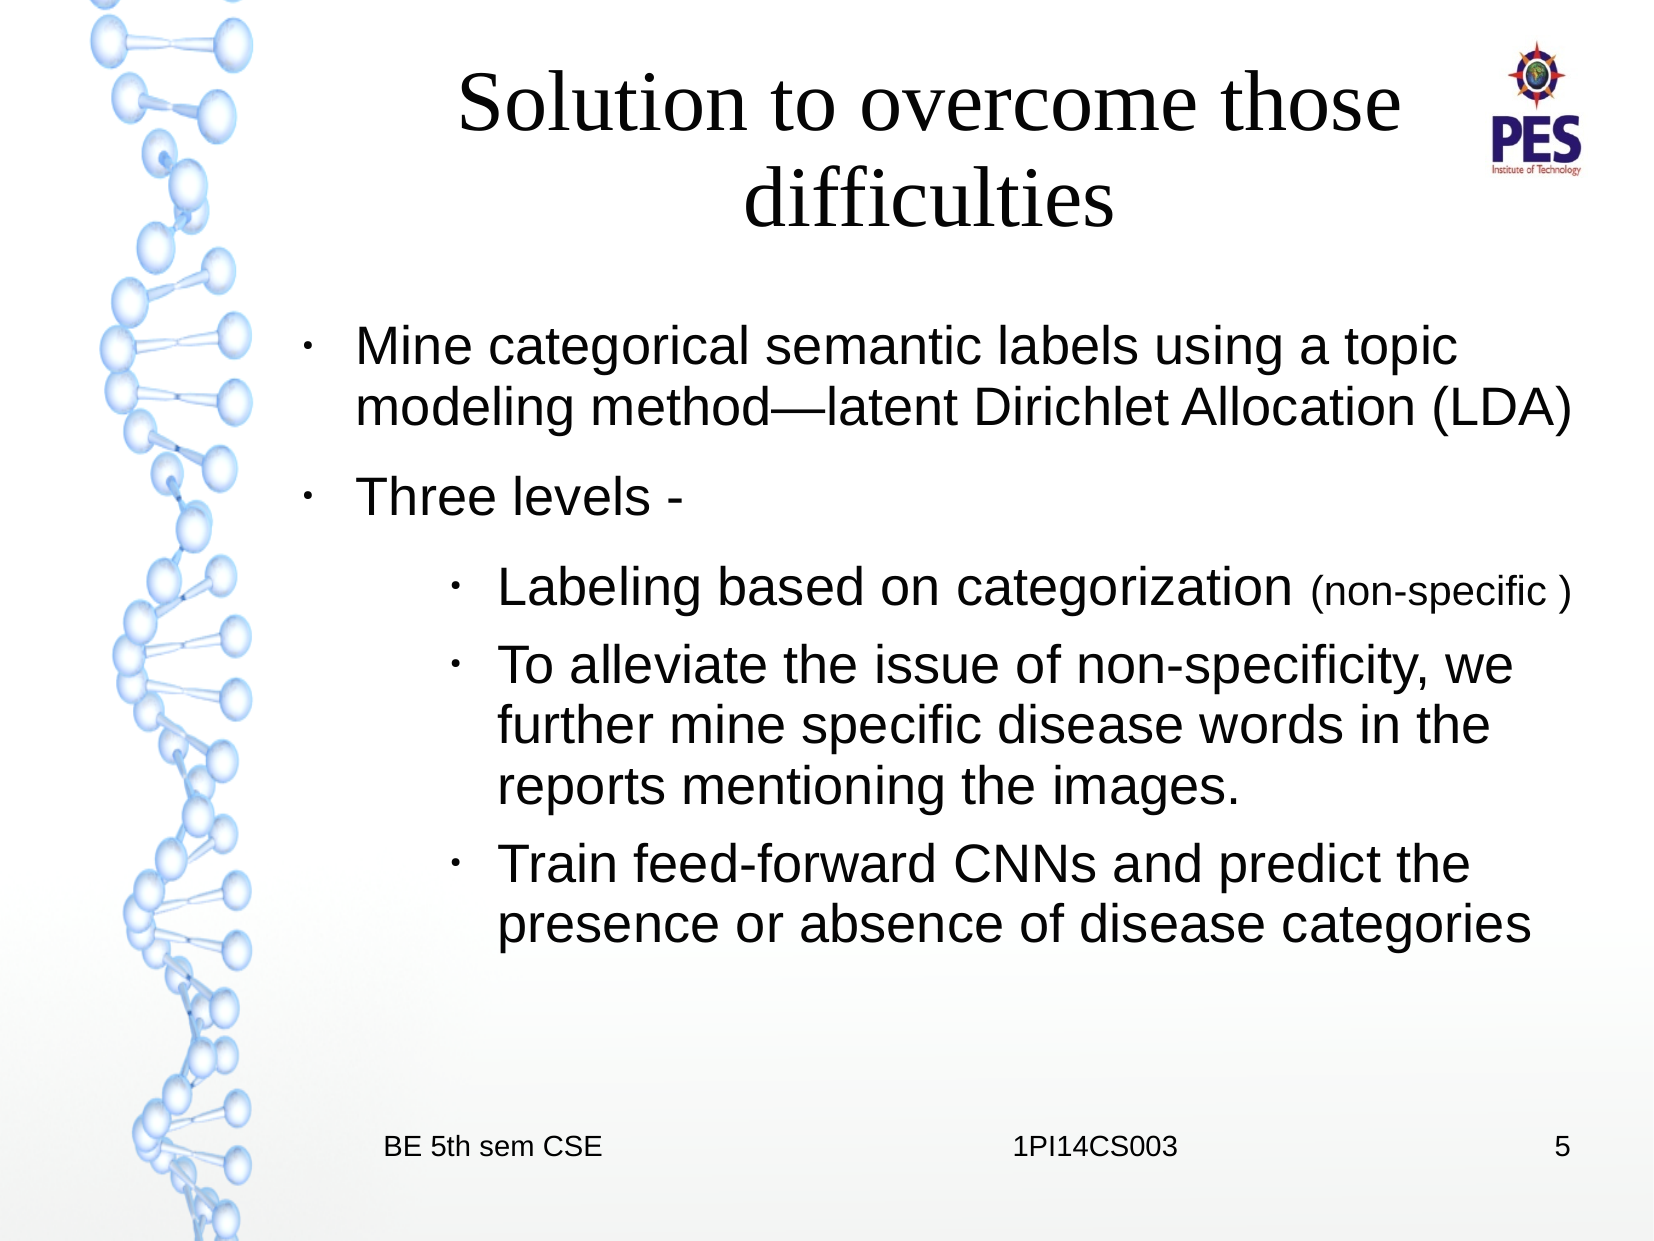

Solution to overcome those difficulties
# Mine categorical semantic labels using a topic modeling method—latent Dirichlet Allocation (LDA)
Three levels -
Labeling based on categorization (non-specific )
To alleviate the issue of non-specificity, we further mine specific disease words in the reports mentioning the images.
Train feed-forward CNNs and predict the presence or absence of disease categories
 BE 5th sem CSE
1PI14CS003
5